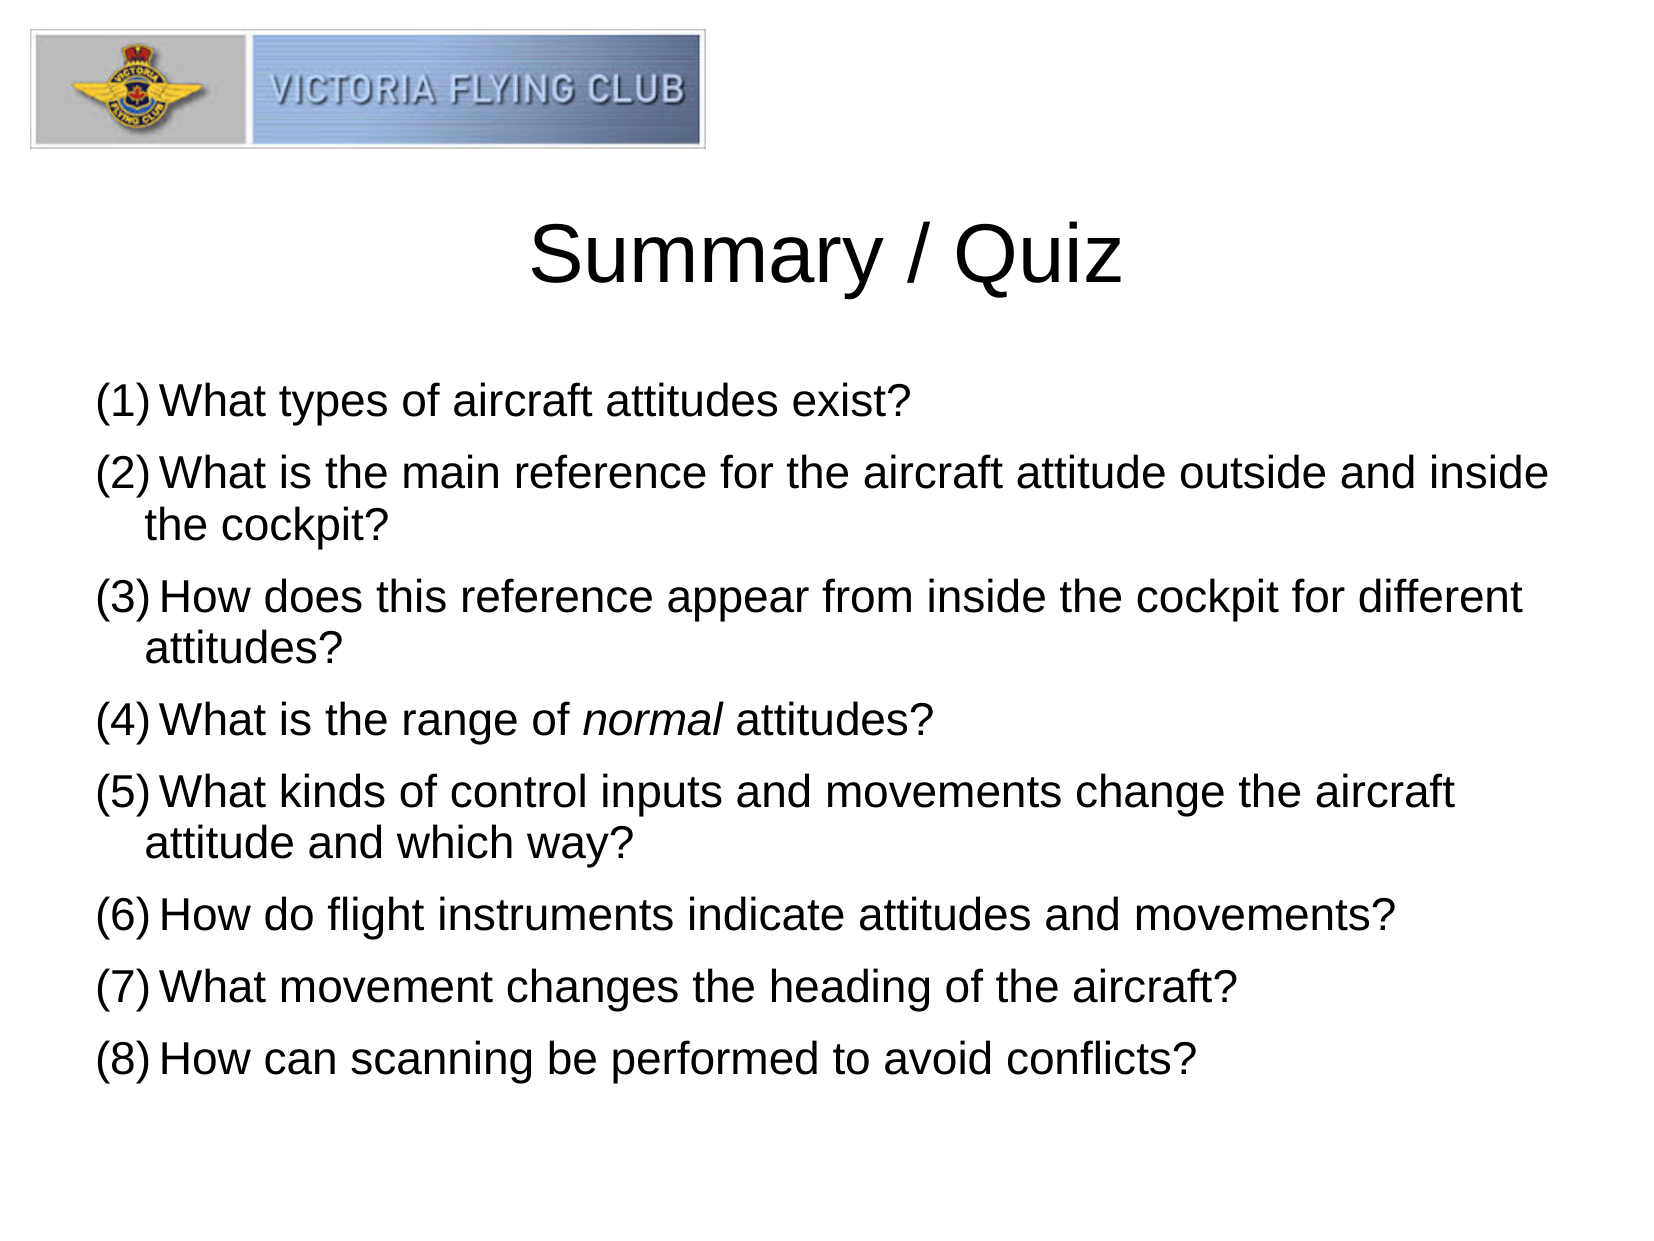

# Summary / Quiz
 What types of aircraft attitudes exist?
 What is the main reference for the aircraft attitude outside and inside the cockpit?
 How does this reference appear from inside the cockpit for different attitudes?
 What is the range of normal attitudes?
 What kinds of control inputs and movements change the aircraft attitude and which way?
 How do flight instruments indicate attitudes and movements?
 What movement changes the heading of the aircraft?
 How can scanning be performed to avoid conflicts?